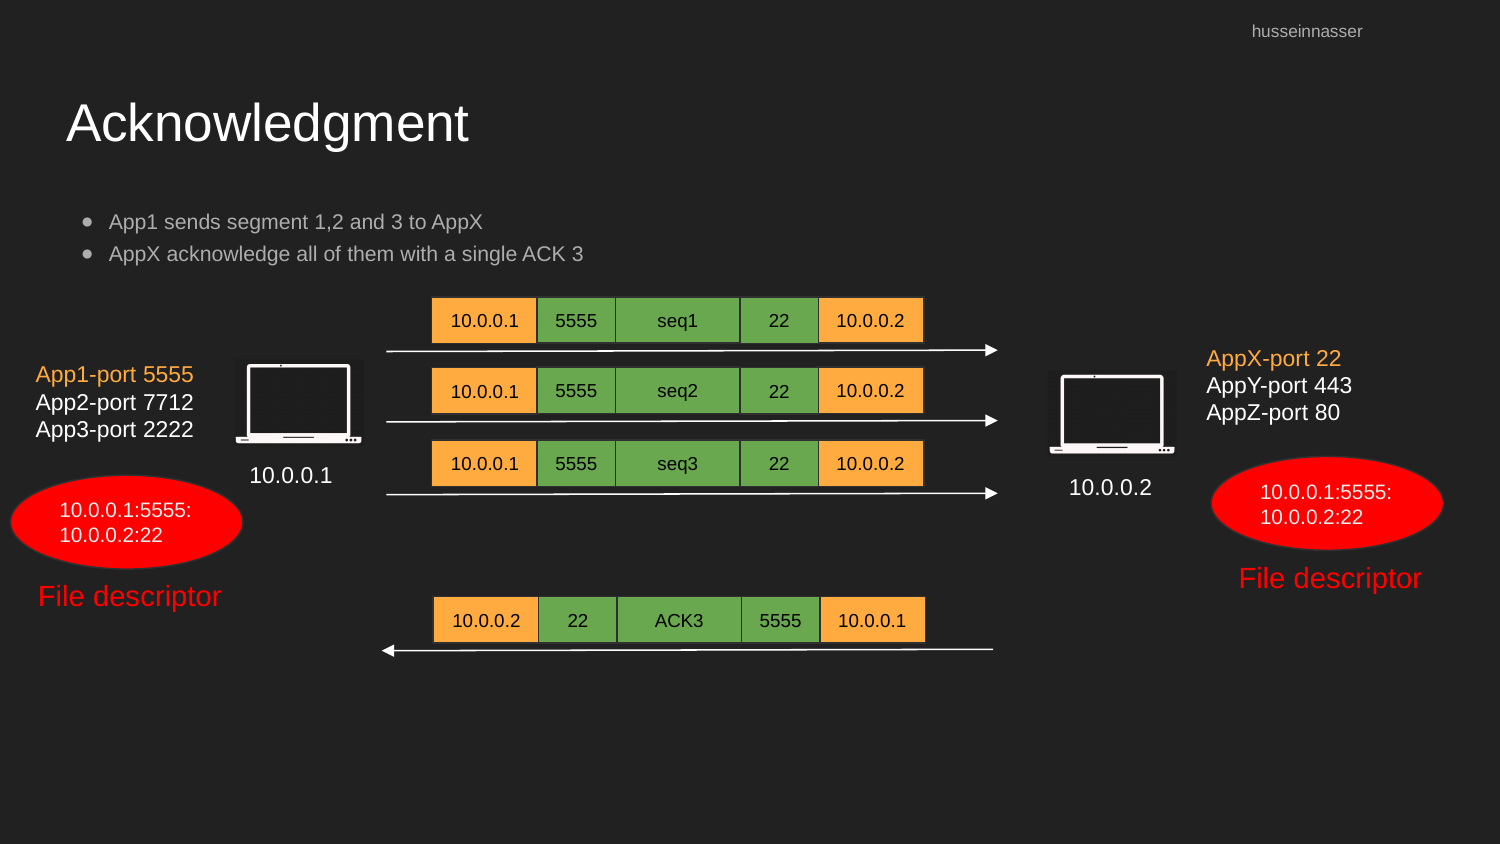

husseinnasser
# Acknowledgment
App1 sends segment 1,2 and 3 to AppX
AppX acknowledge all of them with a single ACK 3
5555
seq1
10.0.0.2
10.0.0.1
22
AppX-port 22
AppY-port 443
AppZ-port 80
App1-port 5555
App2-port 7712
App3-port 2222
5555
seq2
10.0.0.2
10.0.0.1
22
5555
seq3
10.0.0.2
10.0.0.1
22
10.0.0.1
10.0.0.1:5555:10.0.0.2:22
10.0.0.2
10.0.0.1:5555:10.0.0.2:22
File descriptor
File descriptor
22
ACK3
10.0.0.1
10.0.0.2
5555